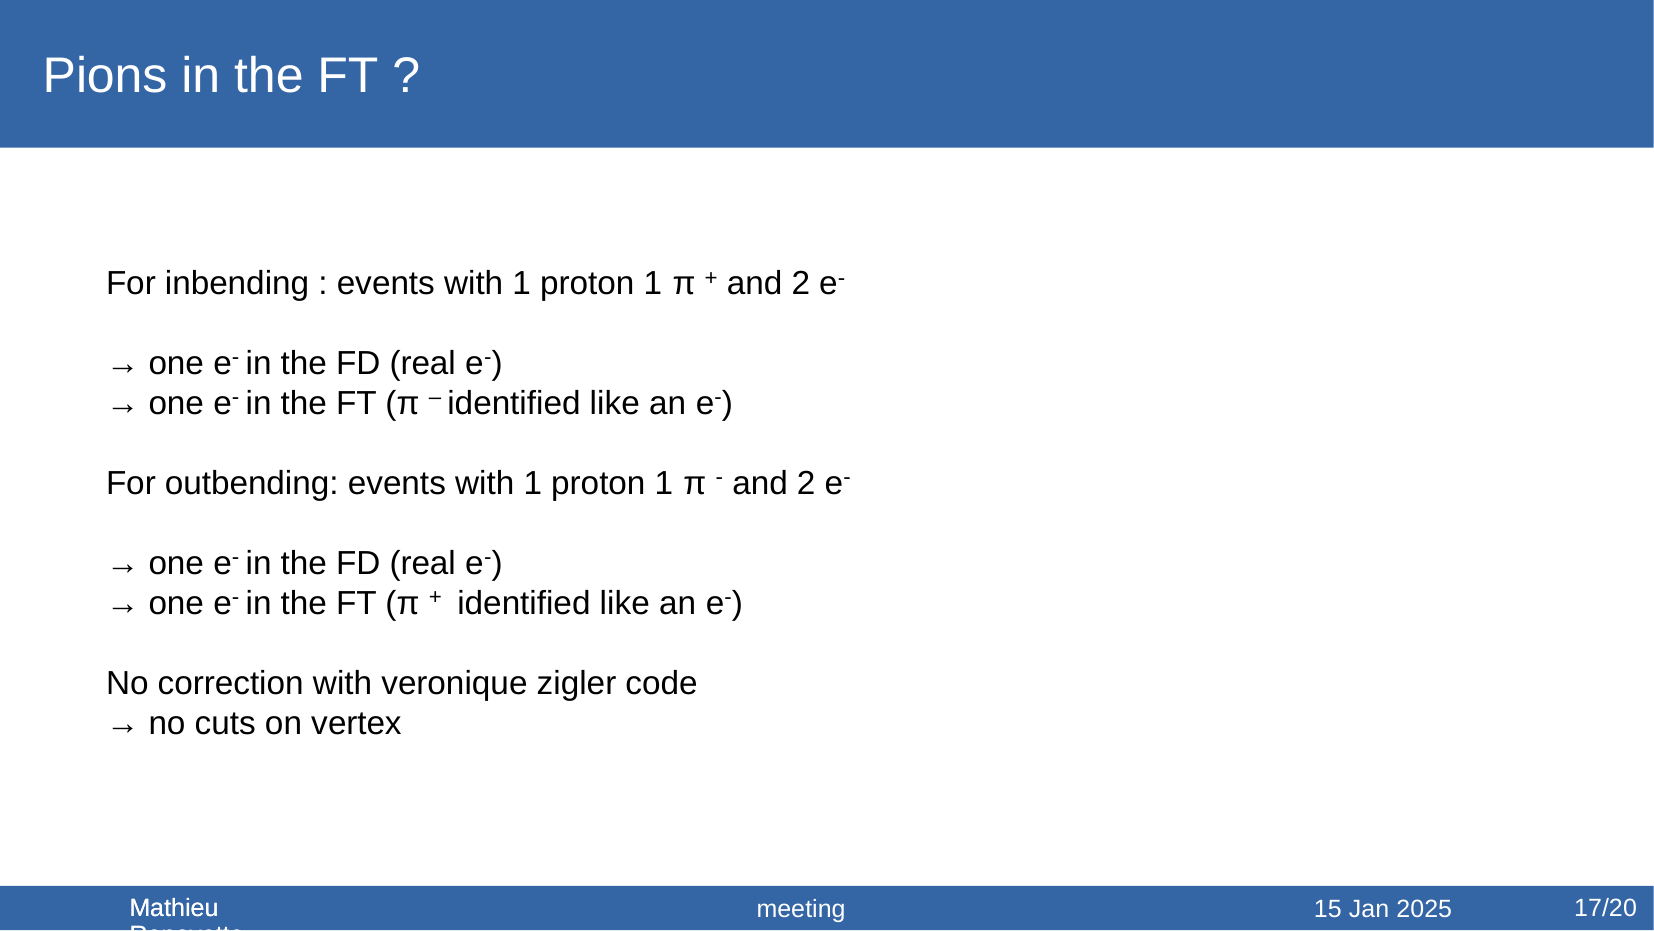

Pions in the FT ?
For inbending : events with 1 proton 1 π + and 2 e-
→ one e- in the FD (real e-)
→ one e- in the FT (π – identified like an e-)
For outbending: events with 1 proton 1 π - and 2 e-
→ one e- in the FD (real e-)
→ one e- in the FT (π + identified like an e-)
No correction with veronique zigler code
→ no cuts on vertex
Mathieu Ronayette
17/20
Mathieu Ronayette
 meeting
15 Jan 2025